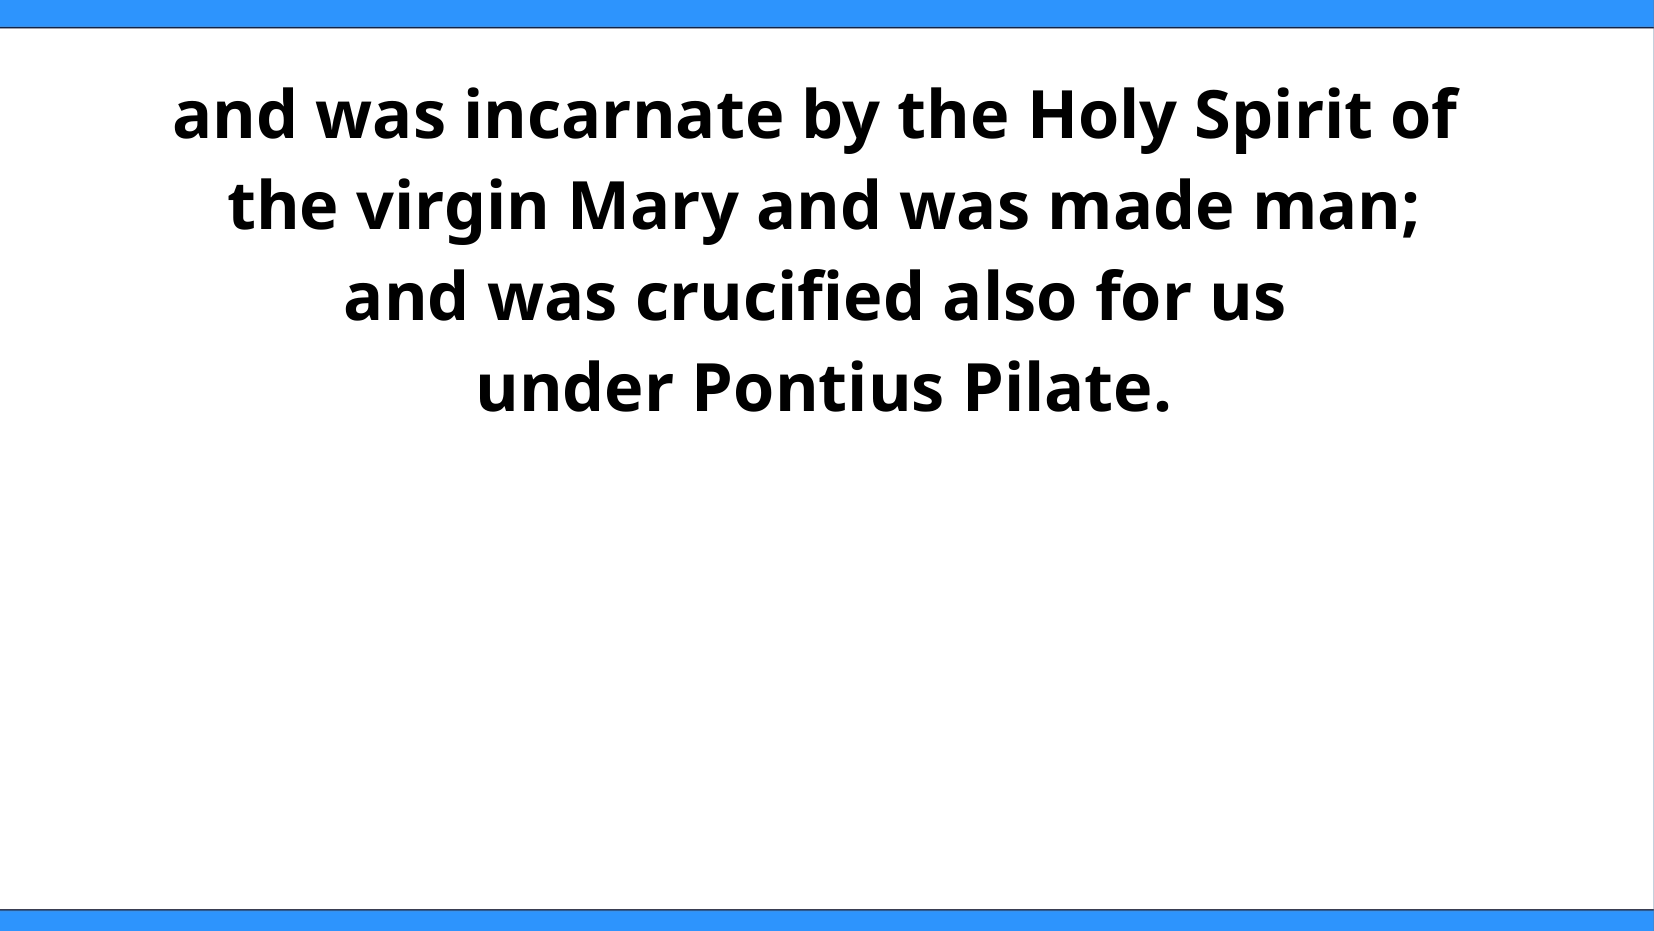

and was incarnate by the Holy Spirit of
the virgin Mary and was made man;
and was crucified also for us
under Pontius Pilate.